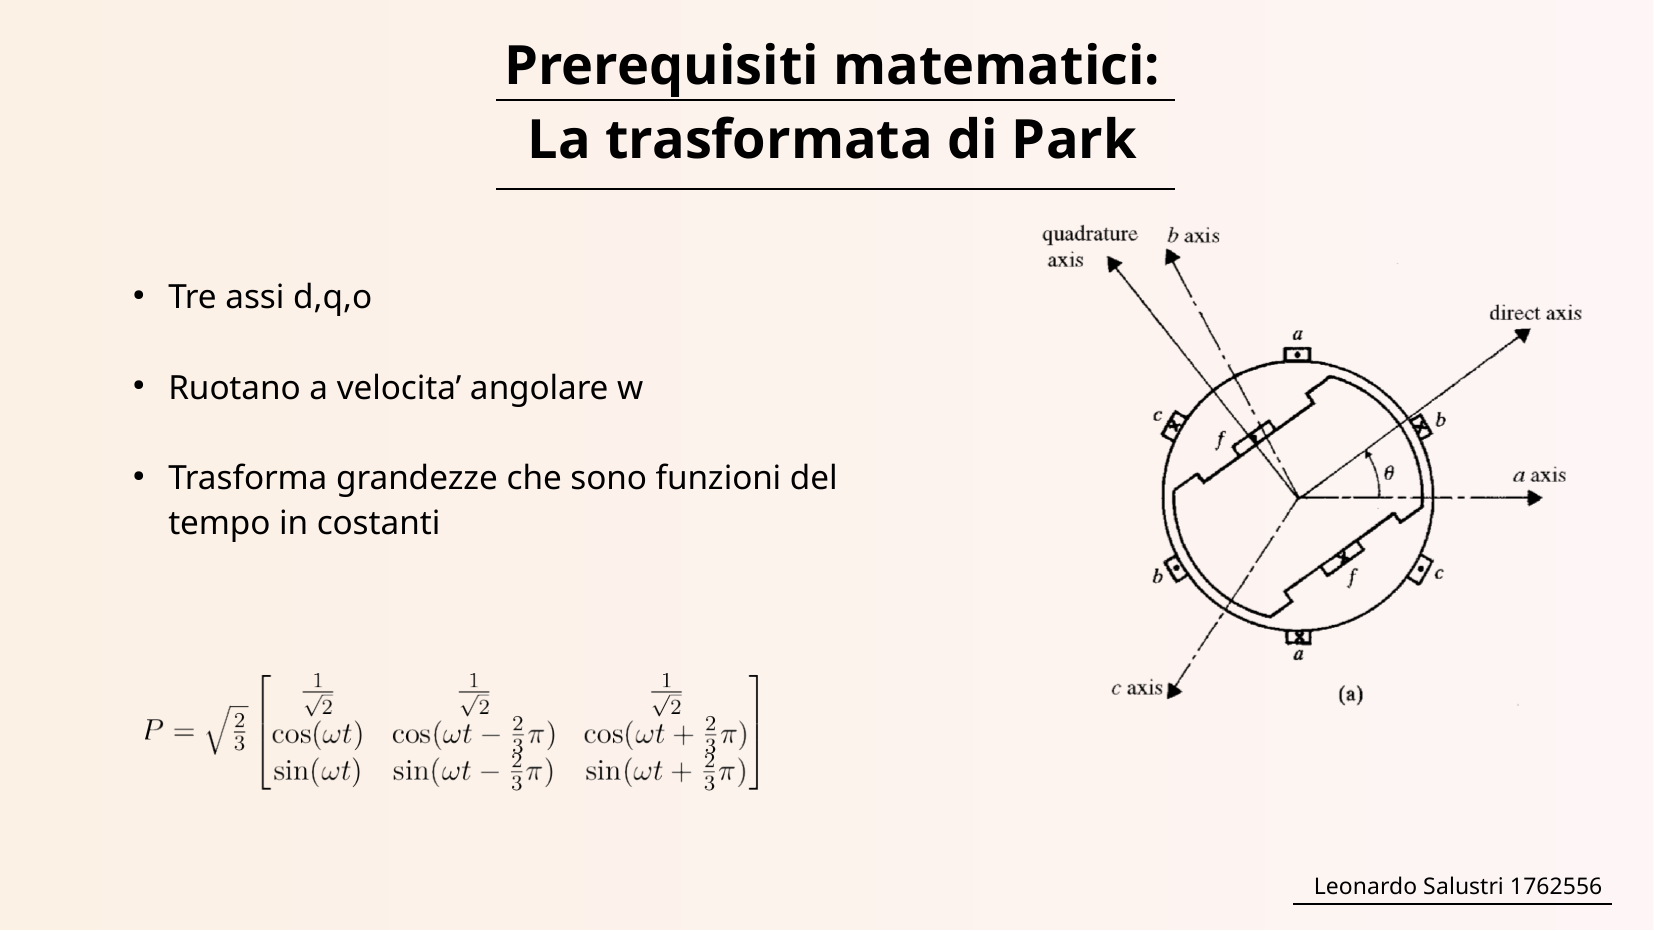

Prerequisiti matematici:
La trasformata di Park
Tre assi d,q,o
Ruotano a velocita’ angolare w
Trasforma grandezze che sono funzioni del tempo in costanti
Leonardo Salustri 1762556